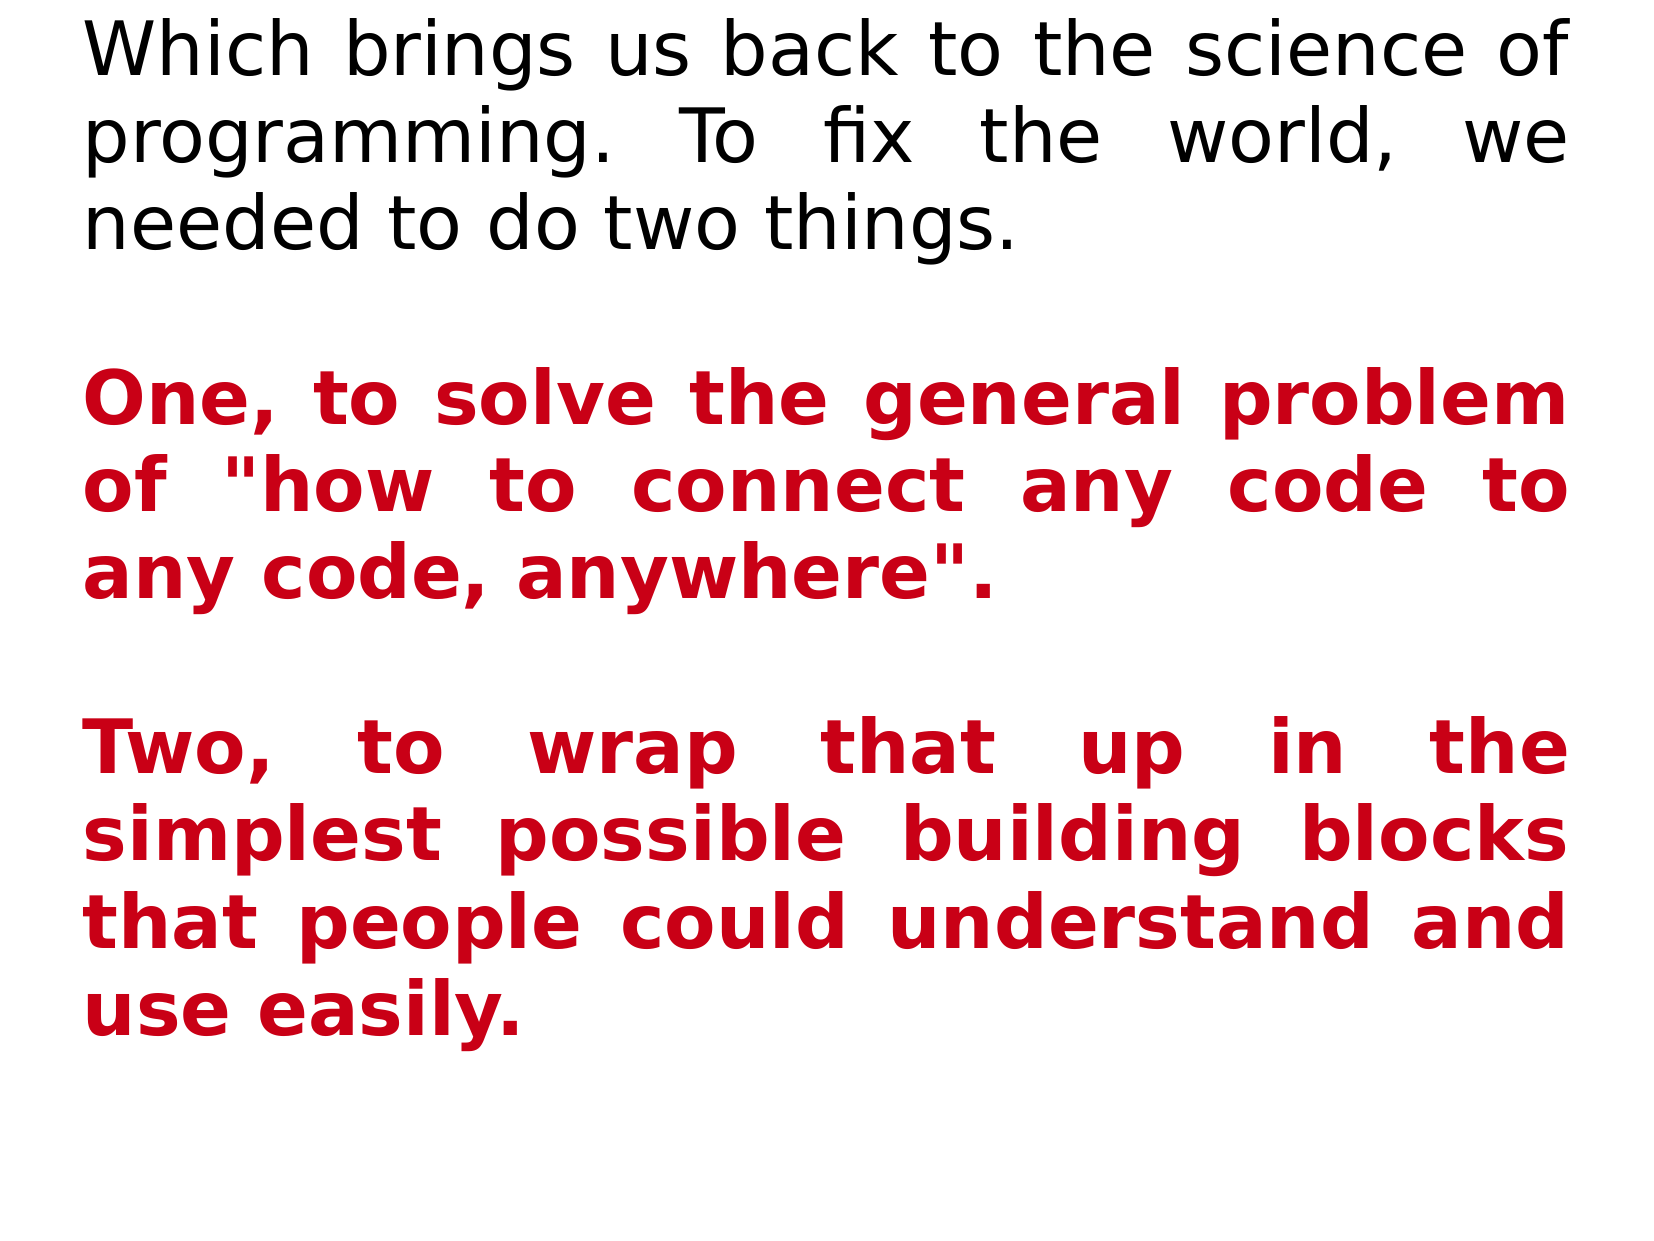

# Which brings us back to the science of programming. To fix the world, we needed to do two things.
One, to solve the general problem of "how to connect any code to any code, anywhere".
Two, to wrap that up in the simplest possible building blocks that people could understand and use easily.